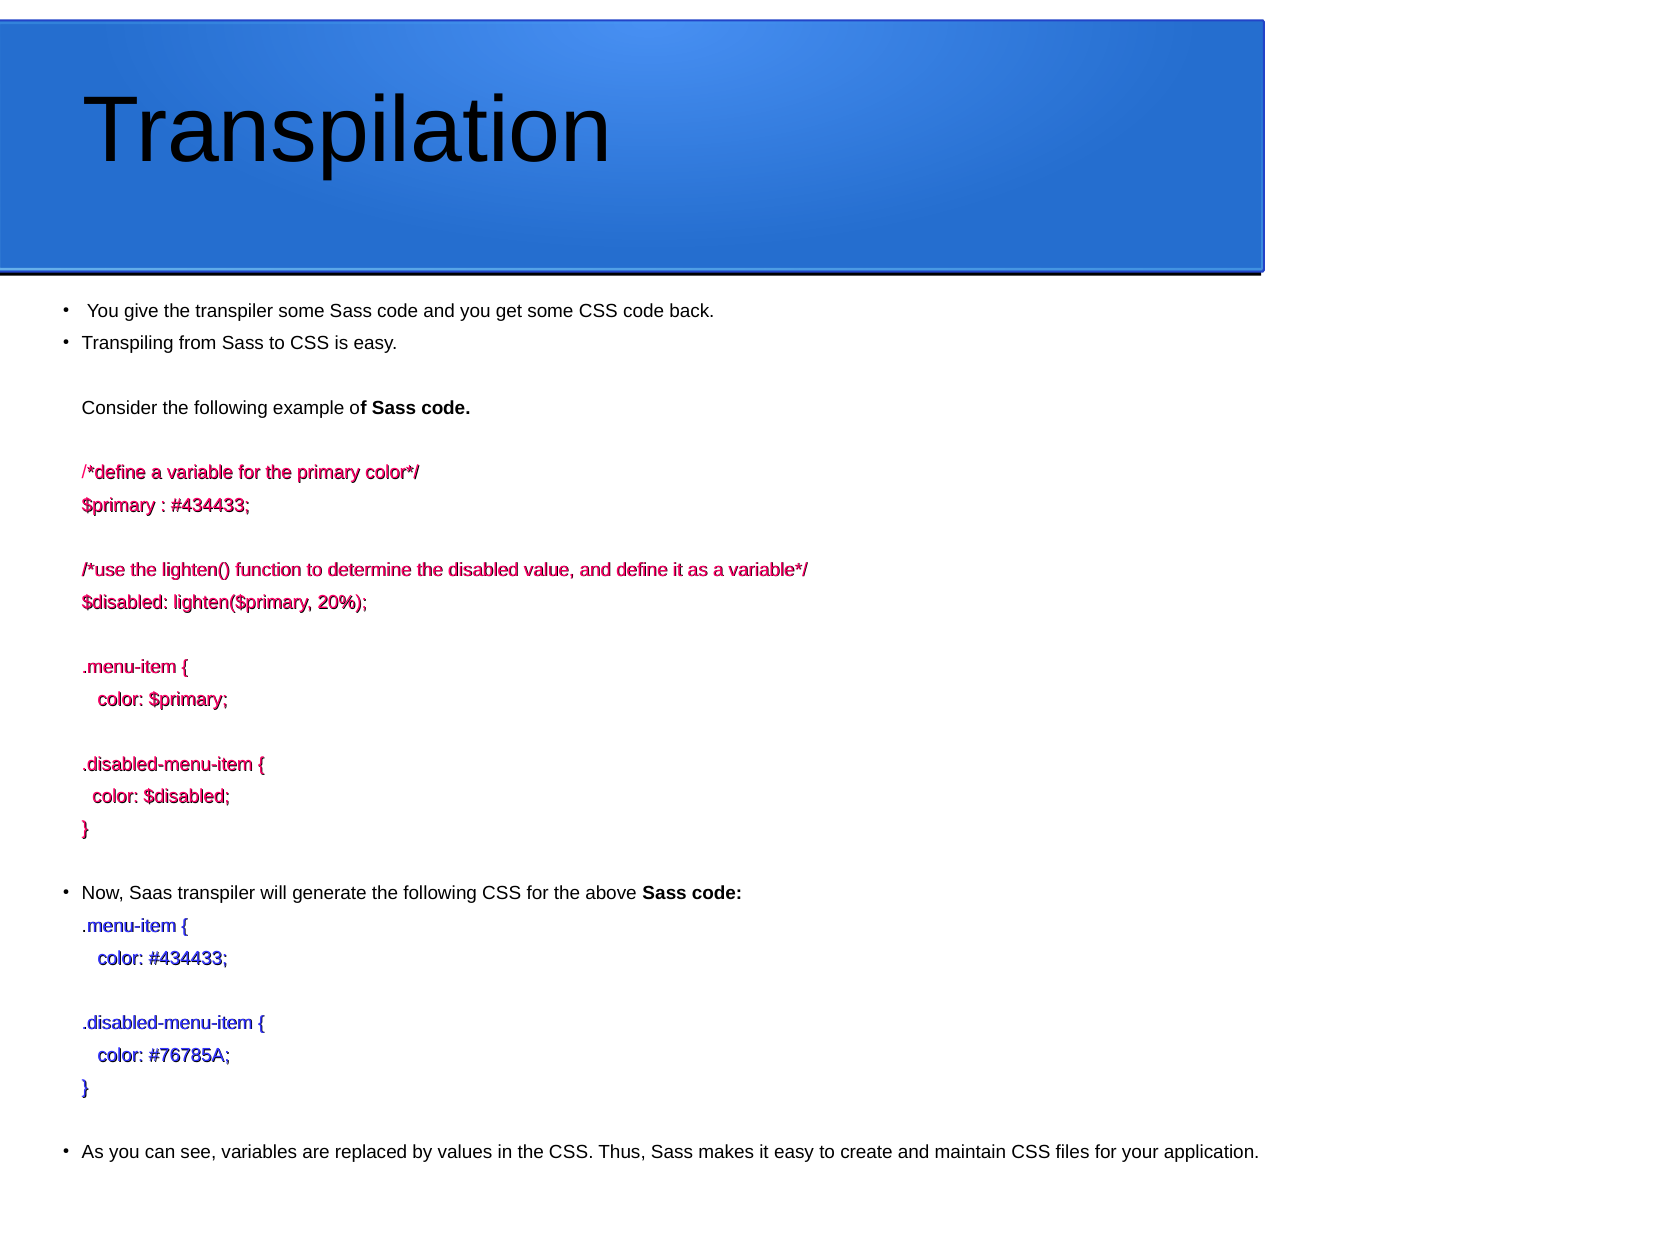

# Transpilation
 You give the transpiler some Sass code and you get some CSS code back.
Transpiling from Sass to CSS is easy.
Consider the following example of Sass code.
/*define a variable for the primary color*/
$primary : #434433;
/*use the lighten() function to determine the disabled value, and define it as a variable*/
$disabled: lighten($primary, 20%);
.menu-item {
 color: $primary;
.disabled-menu-item {
 color: $disabled;
}
Now, Saas transpiler will generate the following CSS for the above Sass code:
.menu-item {
 color: #434433;
.disabled-menu-item {
 color: #76785A;
}
As you can see, variables are replaced by values in the CSS. Thus, Sass makes it easy to create and maintain CSS files for your application.